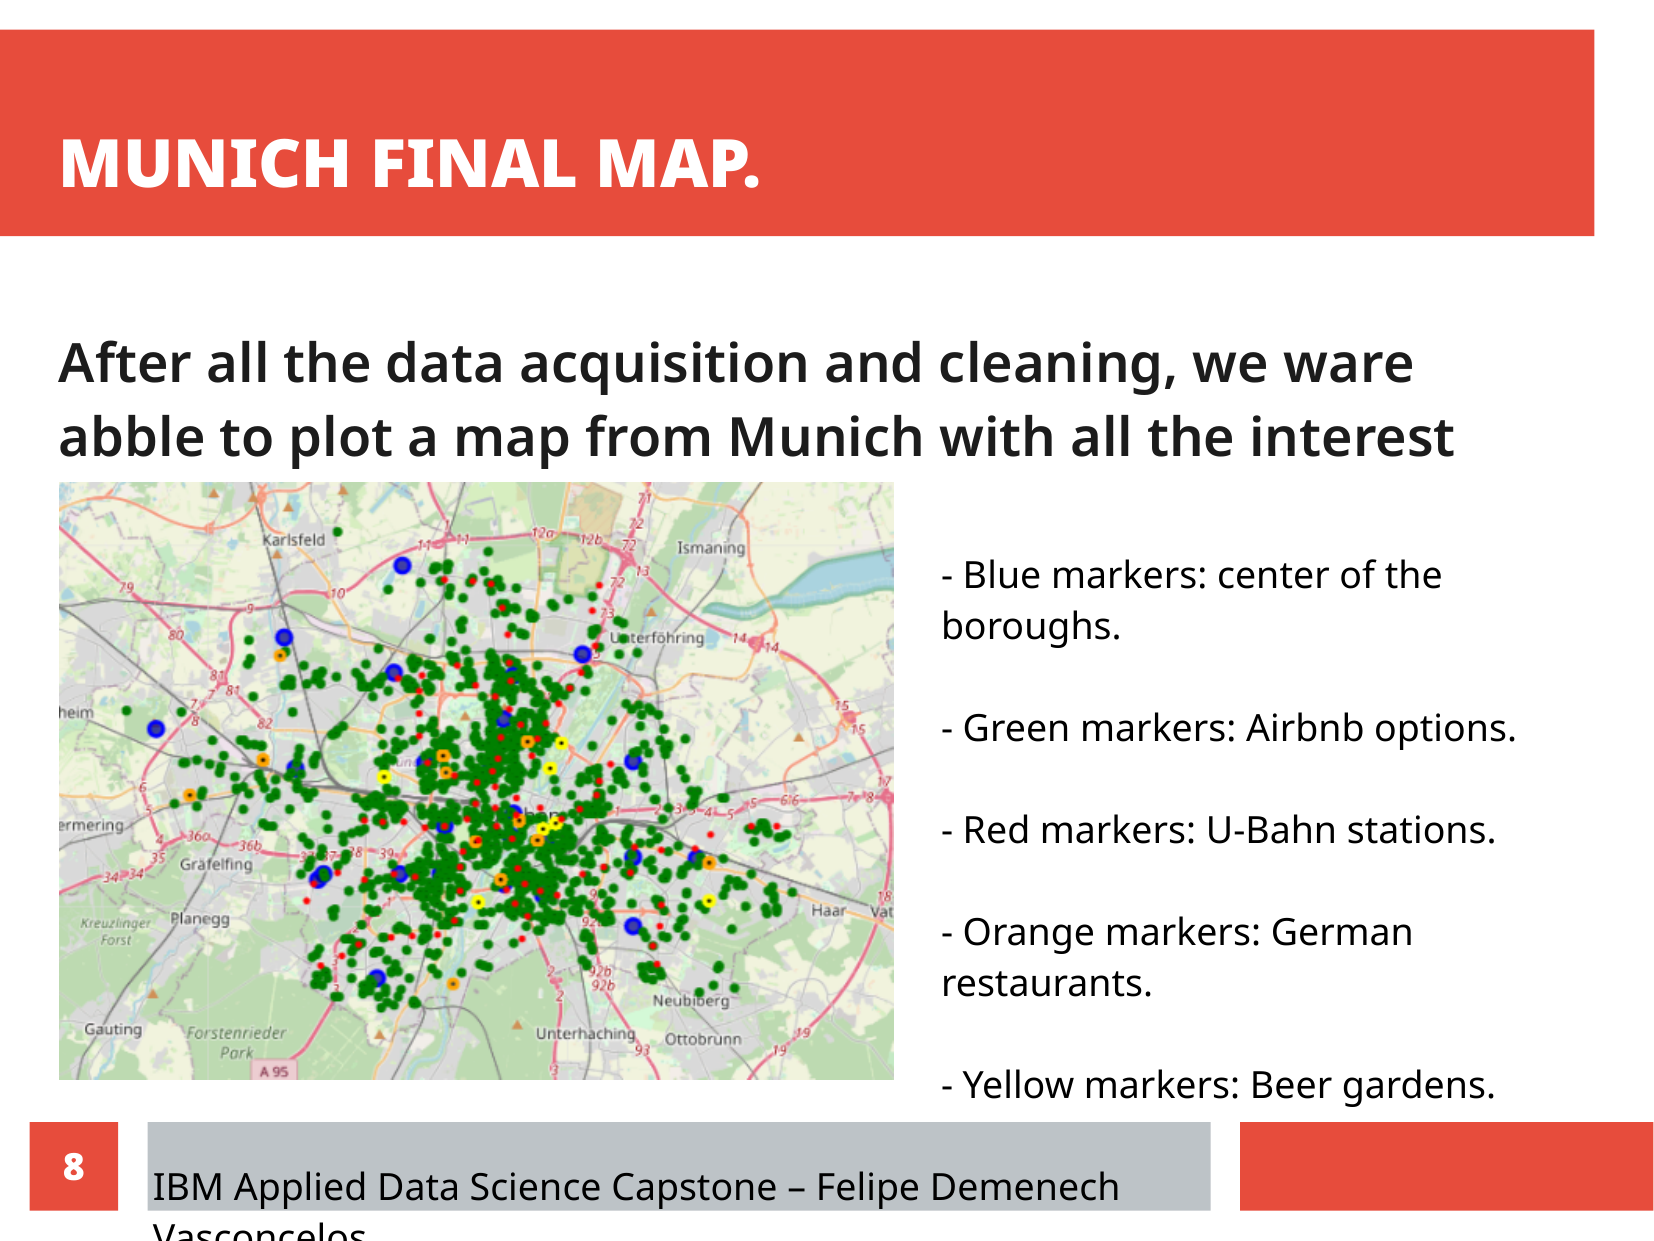

# MUNICH FINAL MAP.
After all the data acquisition and cleaning, we ware abble to plot a map from Munich with all the interest points.
- Blue markers: center of the boroughs.
- Green markers: Airbnb options.
- Red markers: U-Bahn stations.
- Orange markers: German restaurants.
- Yellow markers: Beer gardens.
8
IBM Applied Data Science Capstone – Felipe Demenech Vasconcelos.